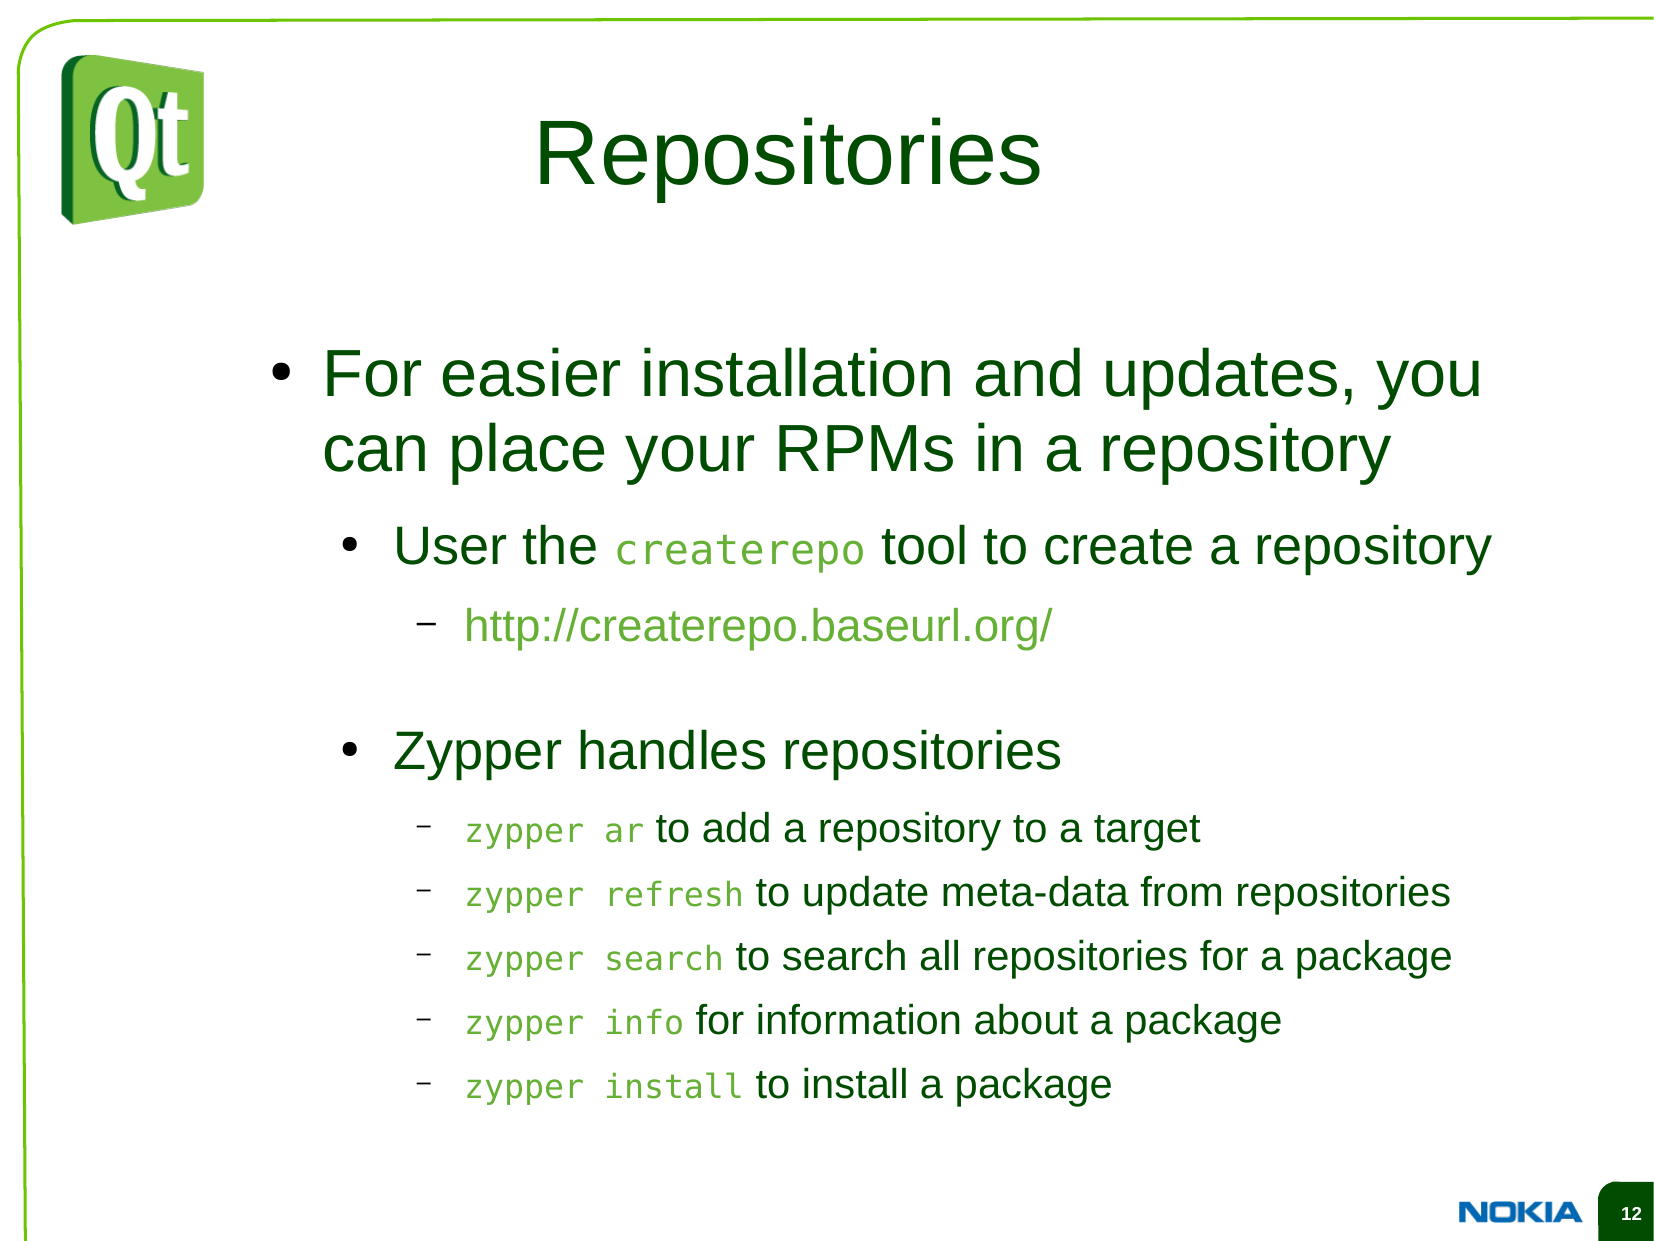

# Repositories
For easier installation and updates, you can place your RPMs in a repository
User the createrepo tool to create a repository
http://createrepo.baseurl.org/
Zypper handles repositories
zypper ar to add a repository to a target
zypper refresh to update meta-data from repositories
zypper search to search all repositories for a package
zypper info for information about a package
zypper install to install a package